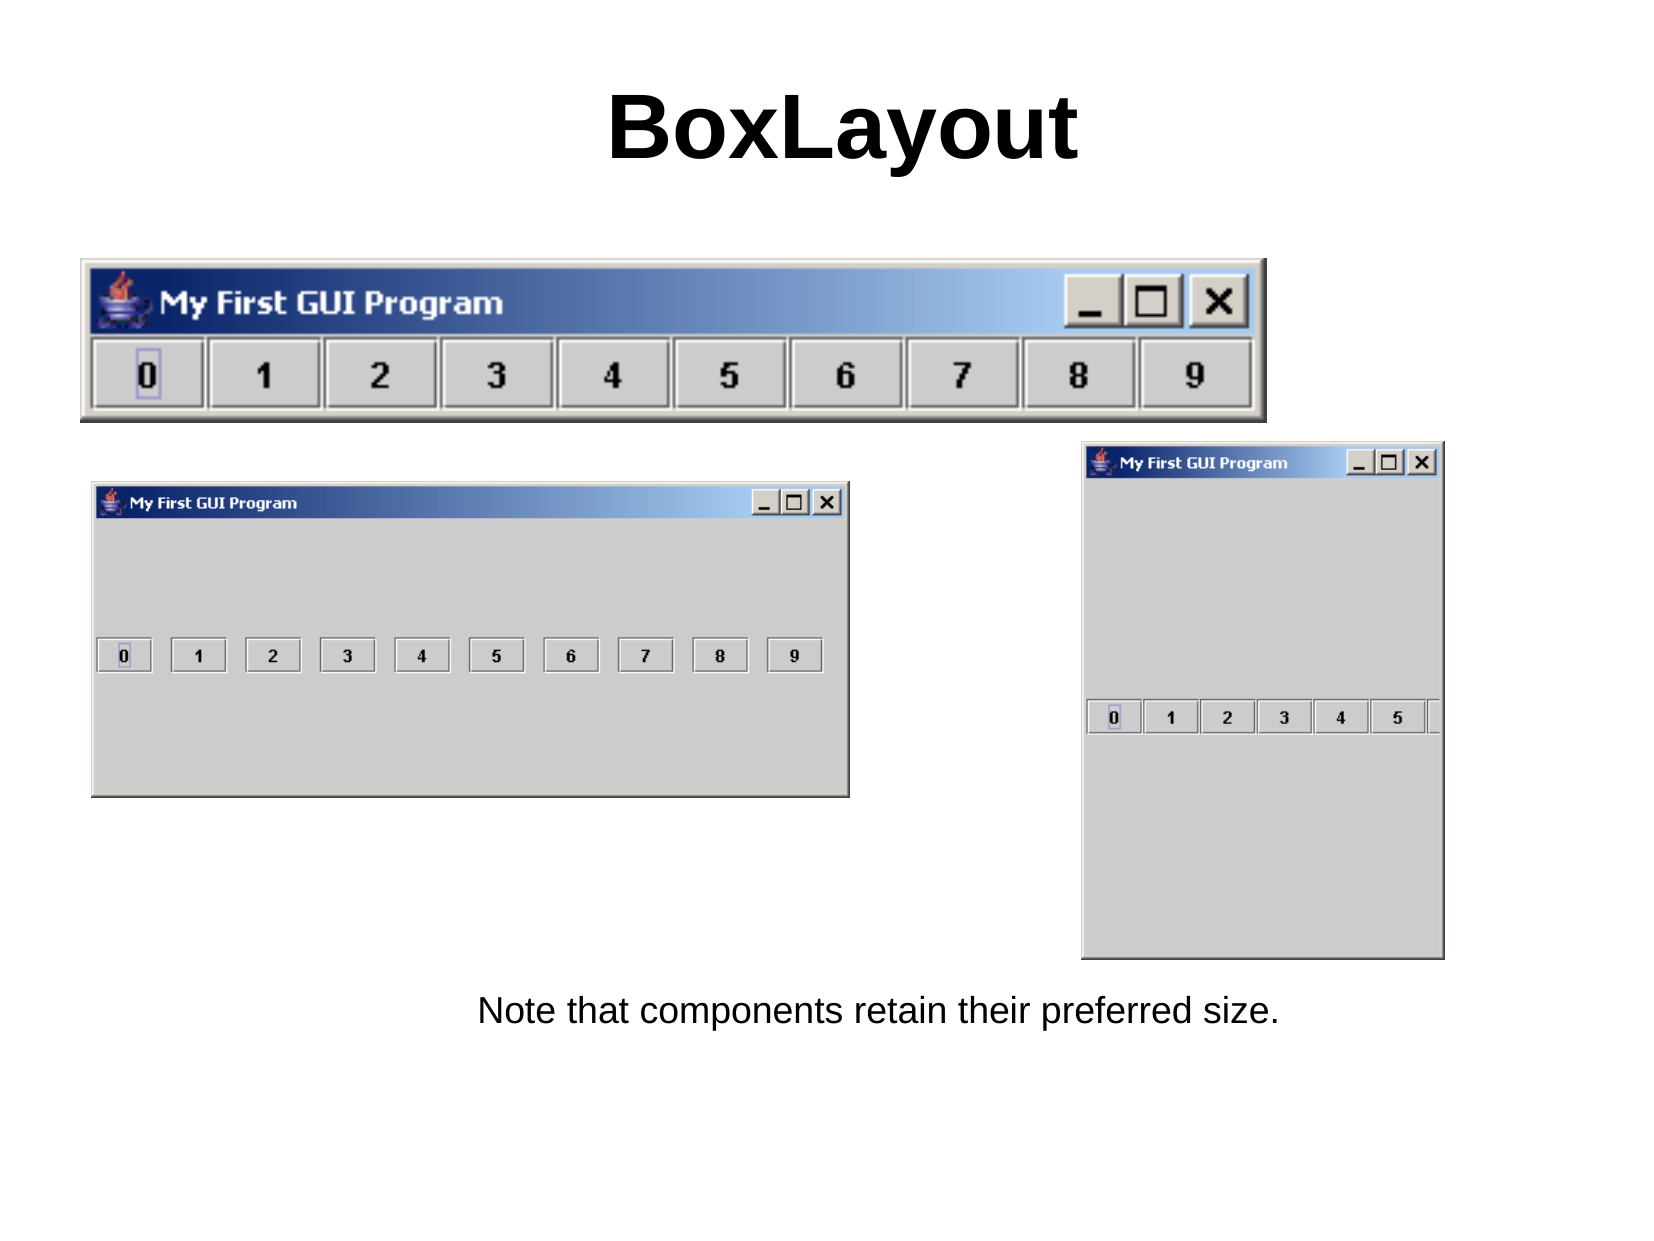

# BoxLayout
Note that components retain their preferred size.